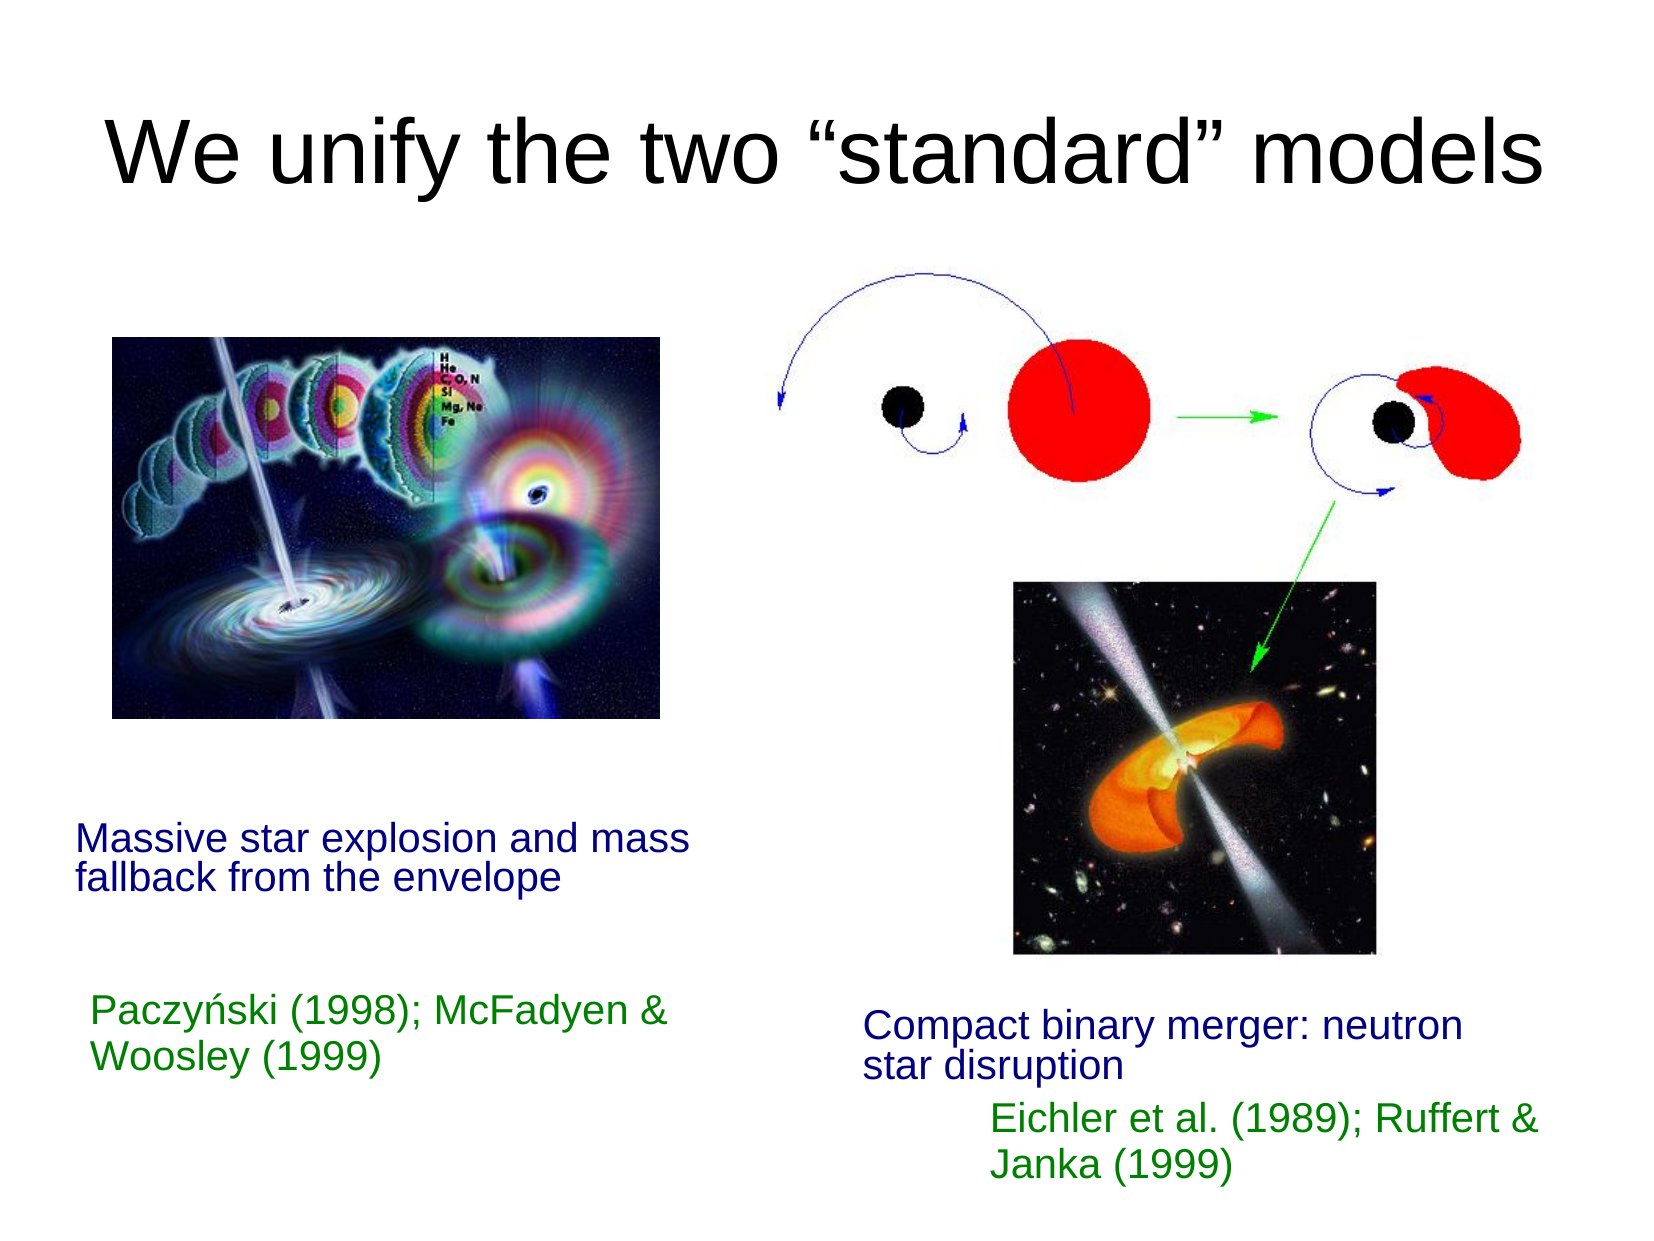

# We unify the two “standard” models
Massive star explosion and mass fallback from the envelope
Paczyński (1998); McFadyen & Woosley (1999)
Compact binary merger: neutron star disruption
Eichler et al. (1989); Ruffert & Janka (1999)